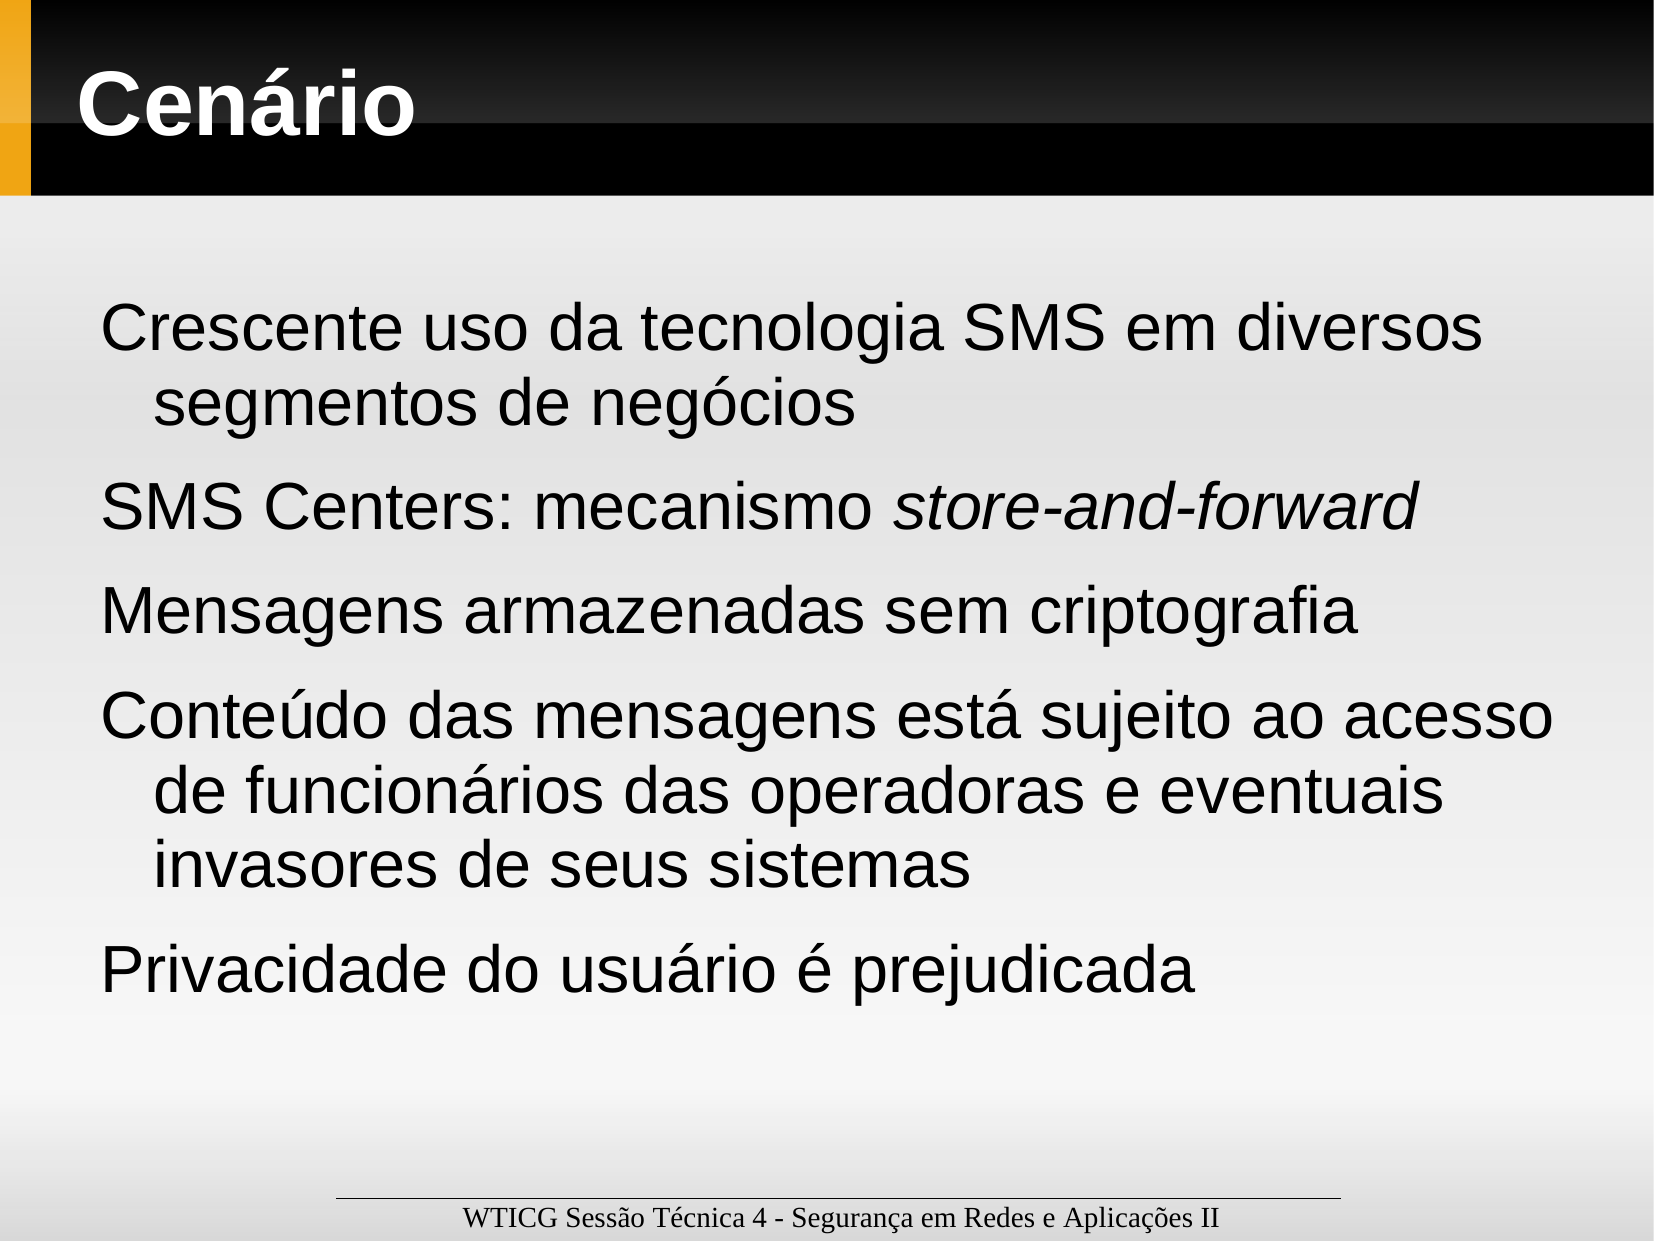

# Cenário
Crescente uso da tecnologia SMS em diversos segmentos de negócios
SMS Centers: mecanismo store-and-forward
Mensagens armazenadas sem criptografia
Conteúdo das mensagens está sujeito ao acesso de funcionários das operadoras e eventuais invasores de seus sistemas
Privacidade do usuário é prejudicada
WTICG Sessão Técnica 4 - Segurança em Redes e Aplicações II